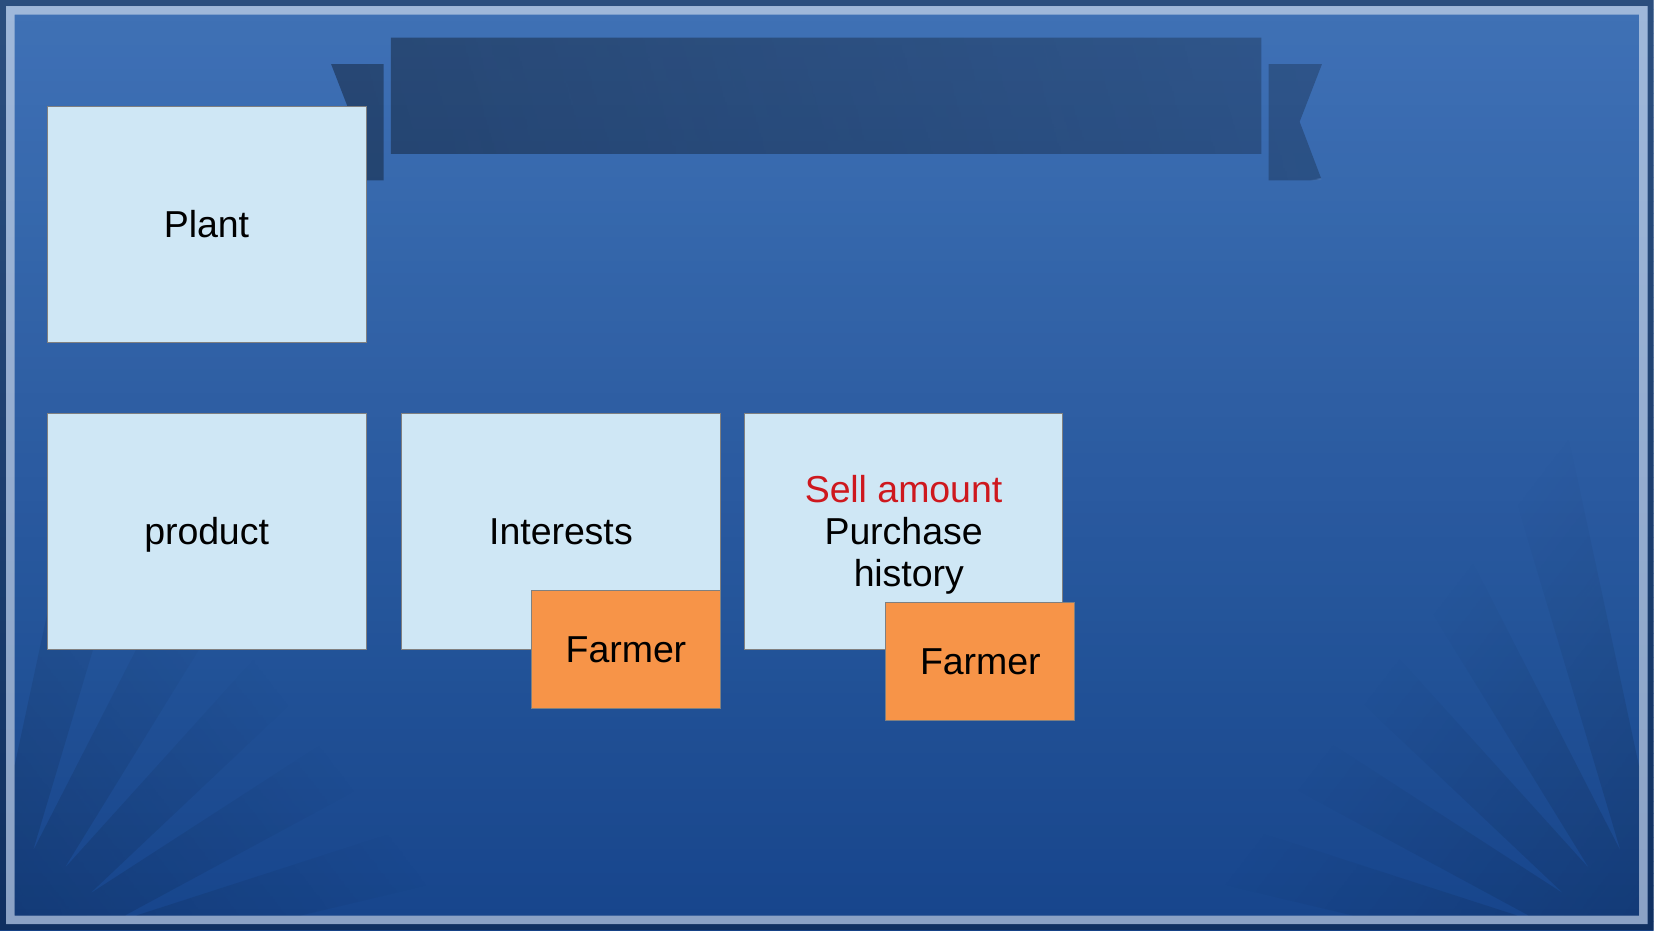

#
Plant
product
Interests
Sell amount
Purchase
 history
Farmer
Farmer